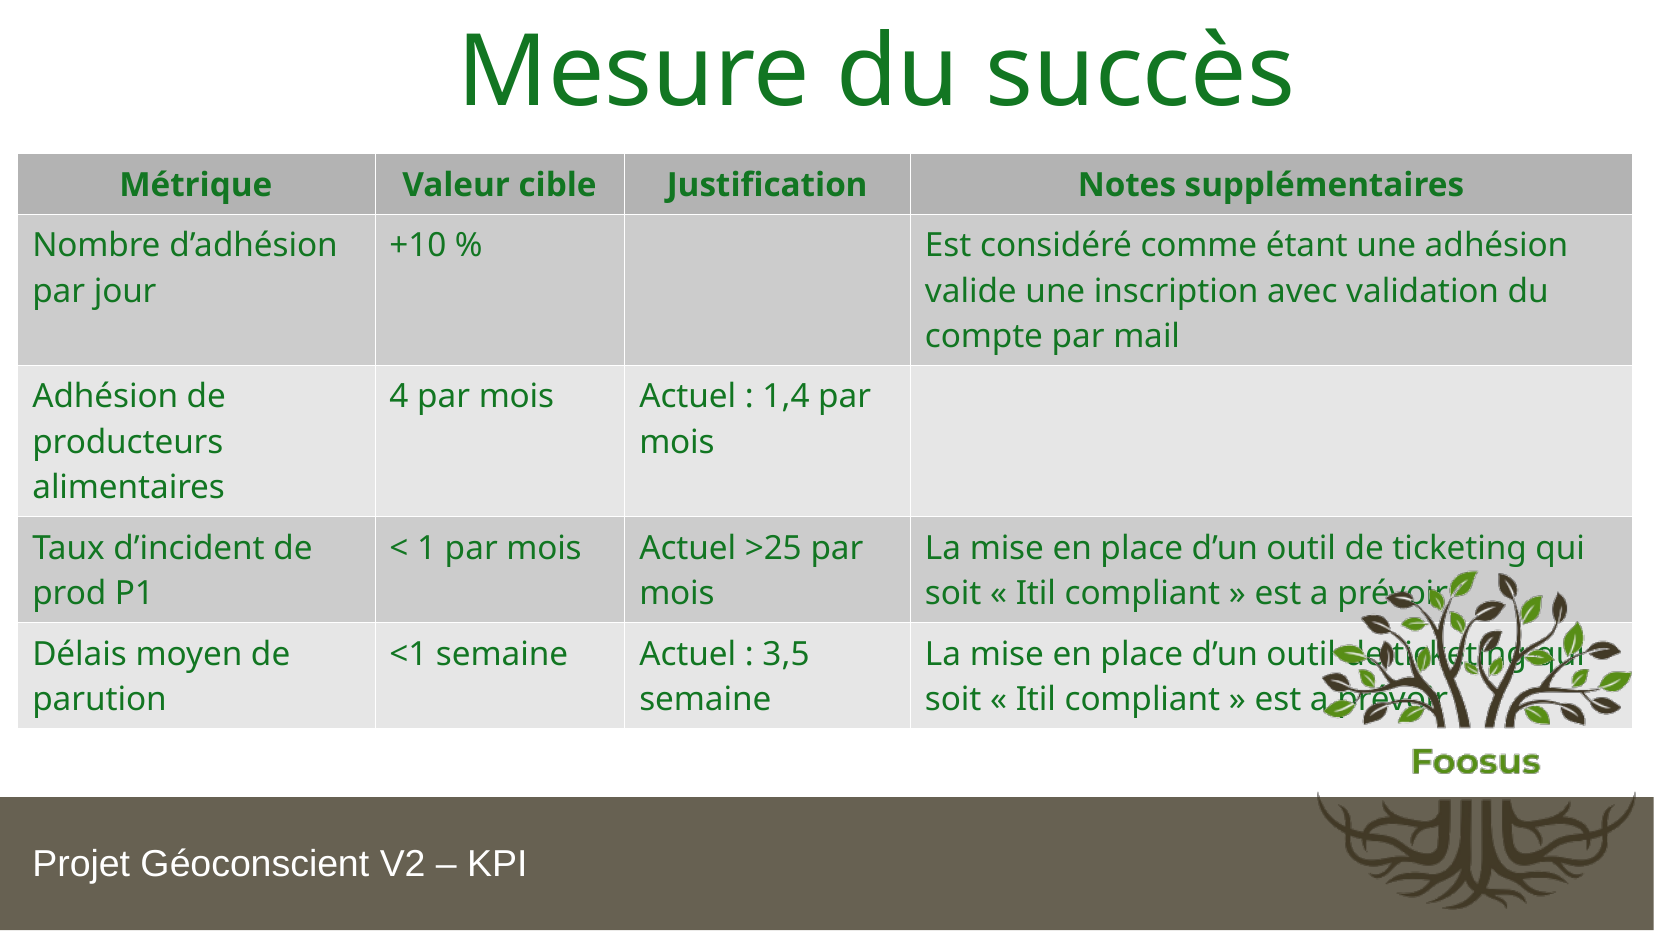

Mesure du succès
| Métrique | Valeur cible | Justification | Notes supplémentaires |
| --- | --- | --- | --- |
| Nombre d’adhésion par jour | +10 % | | Est considéré comme étant une adhésion valide une inscription avec validation du compte par mail |
| Adhésion de producteurs alimentaires | 4 par mois | Actuel : 1,4 par mois | |
| Taux d’incident de prod P1 | < 1 par mois | Actuel >25 par mois | La mise en place d’un outil de ticketing qui soit « Itil compliant » est a prévoir |
| Délais moyen de parution | <1 semaine | Actuel : 3,5 semaine | La mise en place d’un outil de ticketing qui soit « Itil compliant » est a prévoir |
Projet Géoconscient V2 – KPI